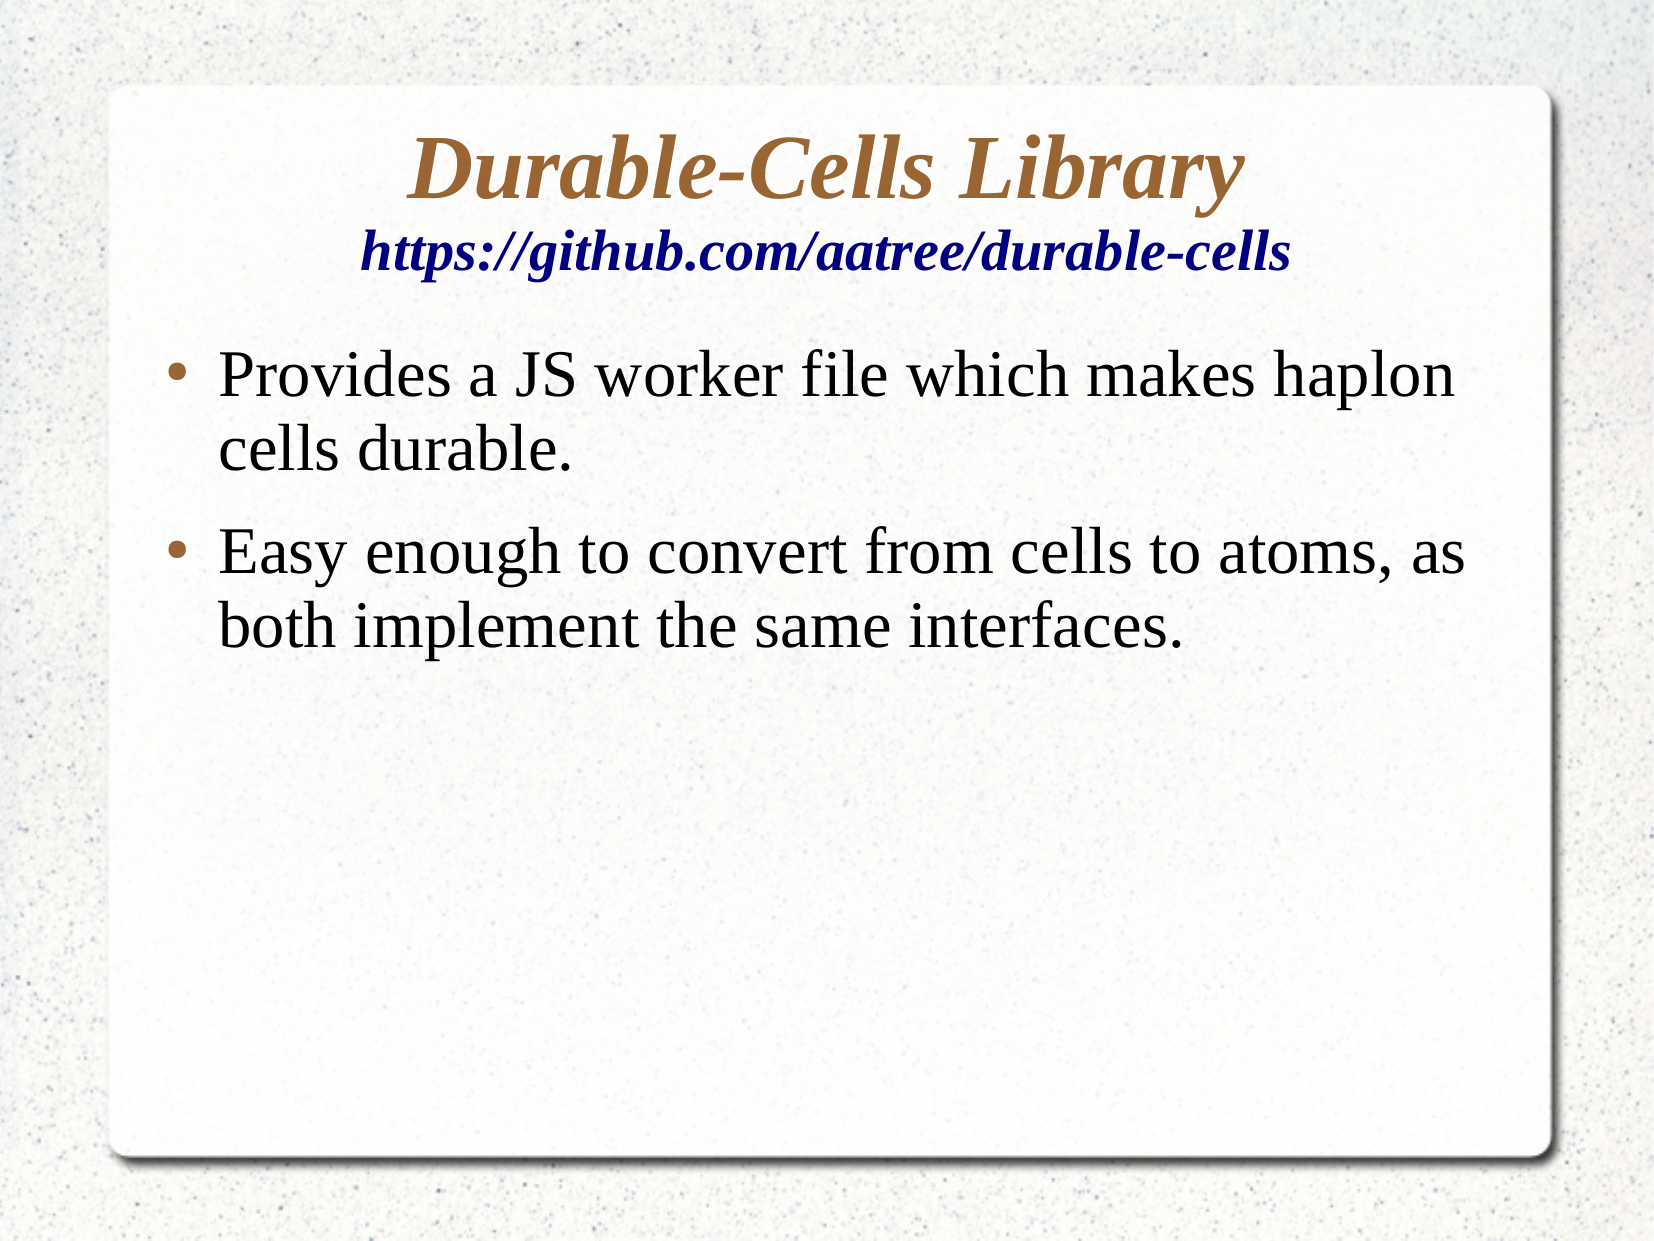

# Durable-Cells Library https://github.com/aatree/durable-cells
Provides a JS worker file which makes haplon cells durable.
Easy enough to convert from cells to atoms, as both implement the same interfaces.